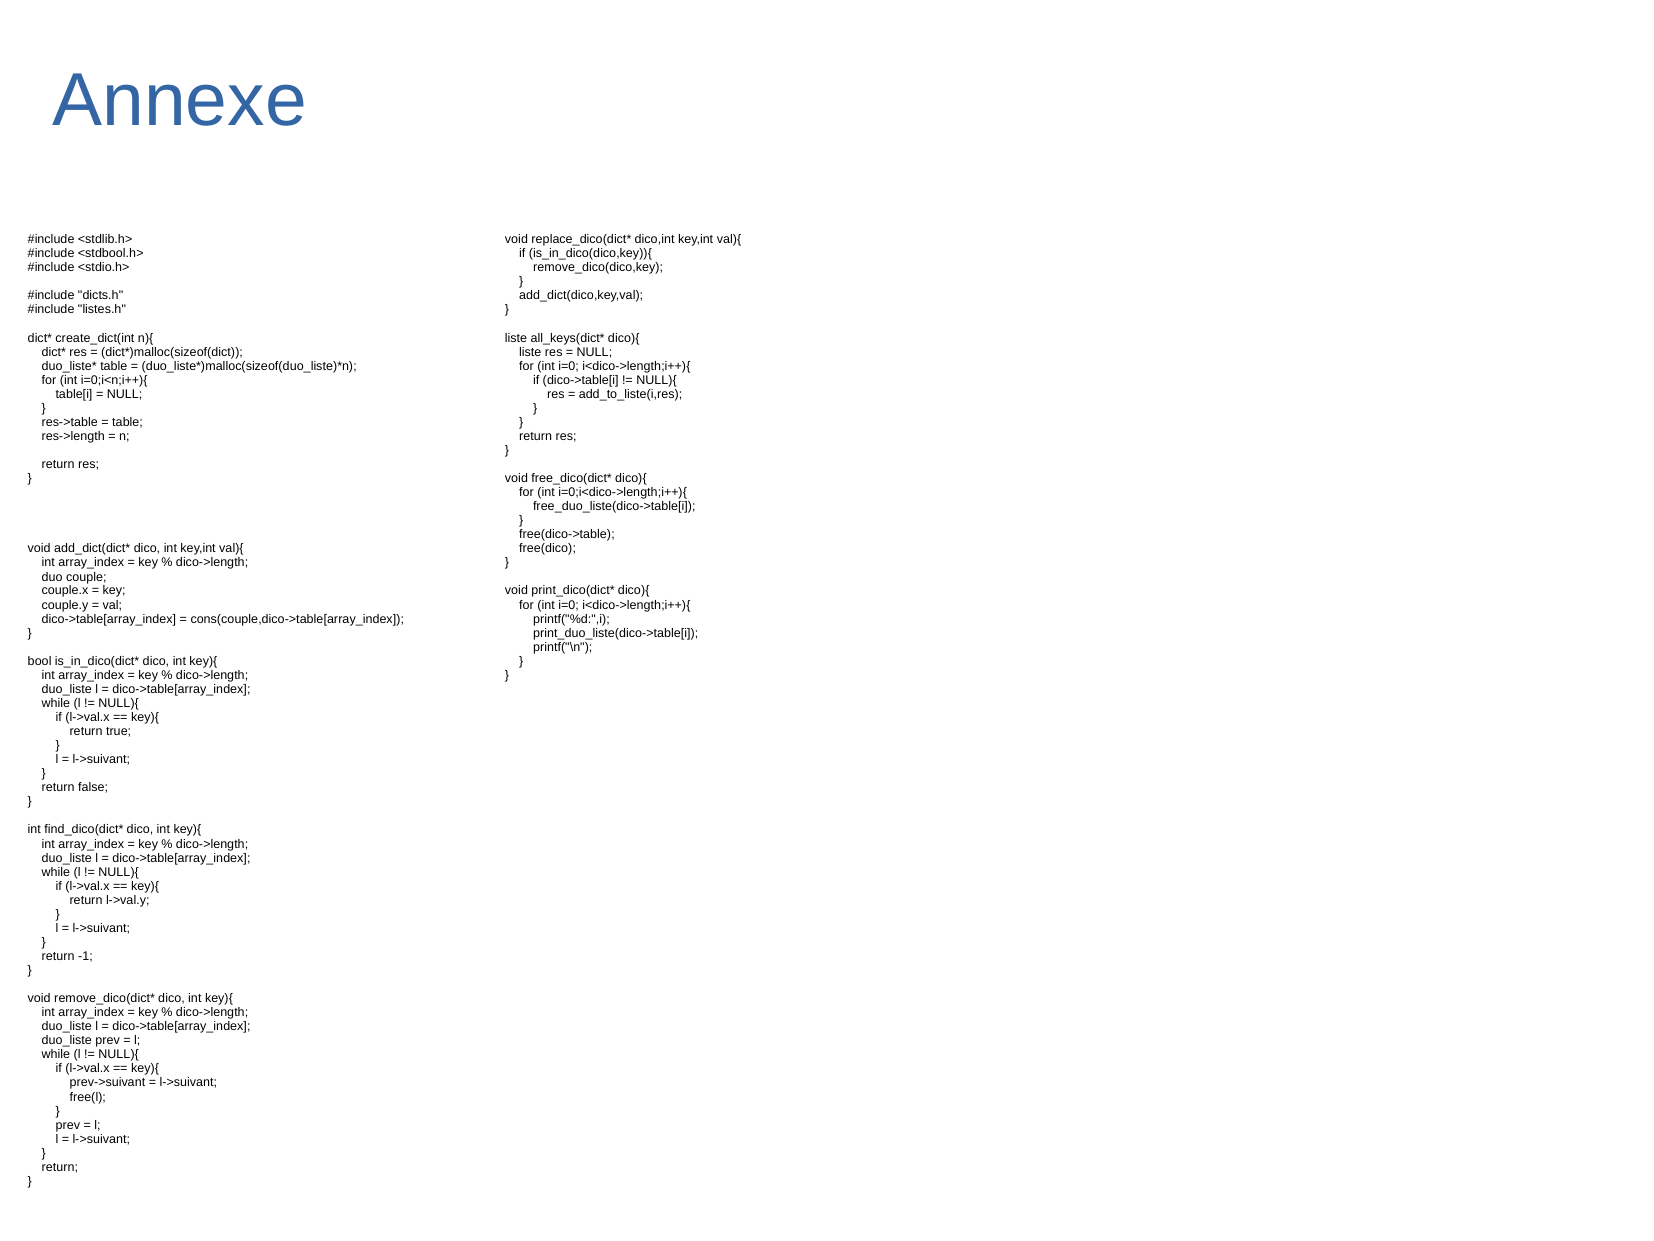

Annexe
#include <stdlib.h>
#include <stdbool.h>
#include <stdio.h>
#include "dicts.h"
#include "listes.h"
dict* create_dict(int n){
 dict* res = (dict*)malloc(sizeof(dict));
 duo_liste* table = (duo_liste*)malloc(sizeof(duo_liste)*n);
 for (int i=0;i<n;i++){
 table[i] = NULL;
 }
 res->table = table;
 res->length = n;
 return res;
}
void add_dict(dict* dico, int key,int val){
 int array_index = key % dico->length;
 duo couple;
 couple.x = key;
 couple.y = val;
 dico->table[array_index] = cons(couple,dico->table[array_index]);
}
bool is_in_dico(dict* dico, int key){
 int array_index = key % dico->length;
 duo_liste l = dico->table[array_index];
 while (l != NULL){
 if (l->val.x == key){
 return true;
 }
 l = l->suivant;
 }
 return false;
}
int find_dico(dict* dico, int key){
 int array_index = key % dico->length;
 duo_liste l = dico->table[array_index];
 while (l != NULL){
 if (l->val.x == key){
 return l->val.y;
 }
 l = l->suivant;
 }
 return -1;
}
void remove_dico(dict* dico, int key){
 int array_index = key % dico->length;
 duo_liste l = dico->table[array_index];
 duo_liste prev = l;
 while (l != NULL){
 if (l->val.x == key){
 prev->suivant = l->suivant;
 free(l);
 }
 prev = l;
 l = l->suivant;
 }
 return;
}
void replace_dico(dict* dico,int key,int val){
 if (is_in_dico(dico,key)){
 remove_dico(dico,key);
 }
 add_dict(dico,key,val);
}
liste all_keys(dict* dico){
 liste res = NULL;
 for (int i=0; i<dico->length;i++){
 if (dico->table[i] != NULL){
 res = add_to_liste(i,res);
 }
 }
 return res;
}
void free_dico(dict* dico){
 for (int i=0;i<dico->length;i++){
 free_duo_liste(dico->table[i]);
 }
 free(dico->table);
 free(dico);
}
void print_dico(dict* dico){
 for (int i=0; i<dico->length;i++){
 printf("%d:",i);
 print_duo_liste(dico->table[i]);
 printf("\n");
 }
}